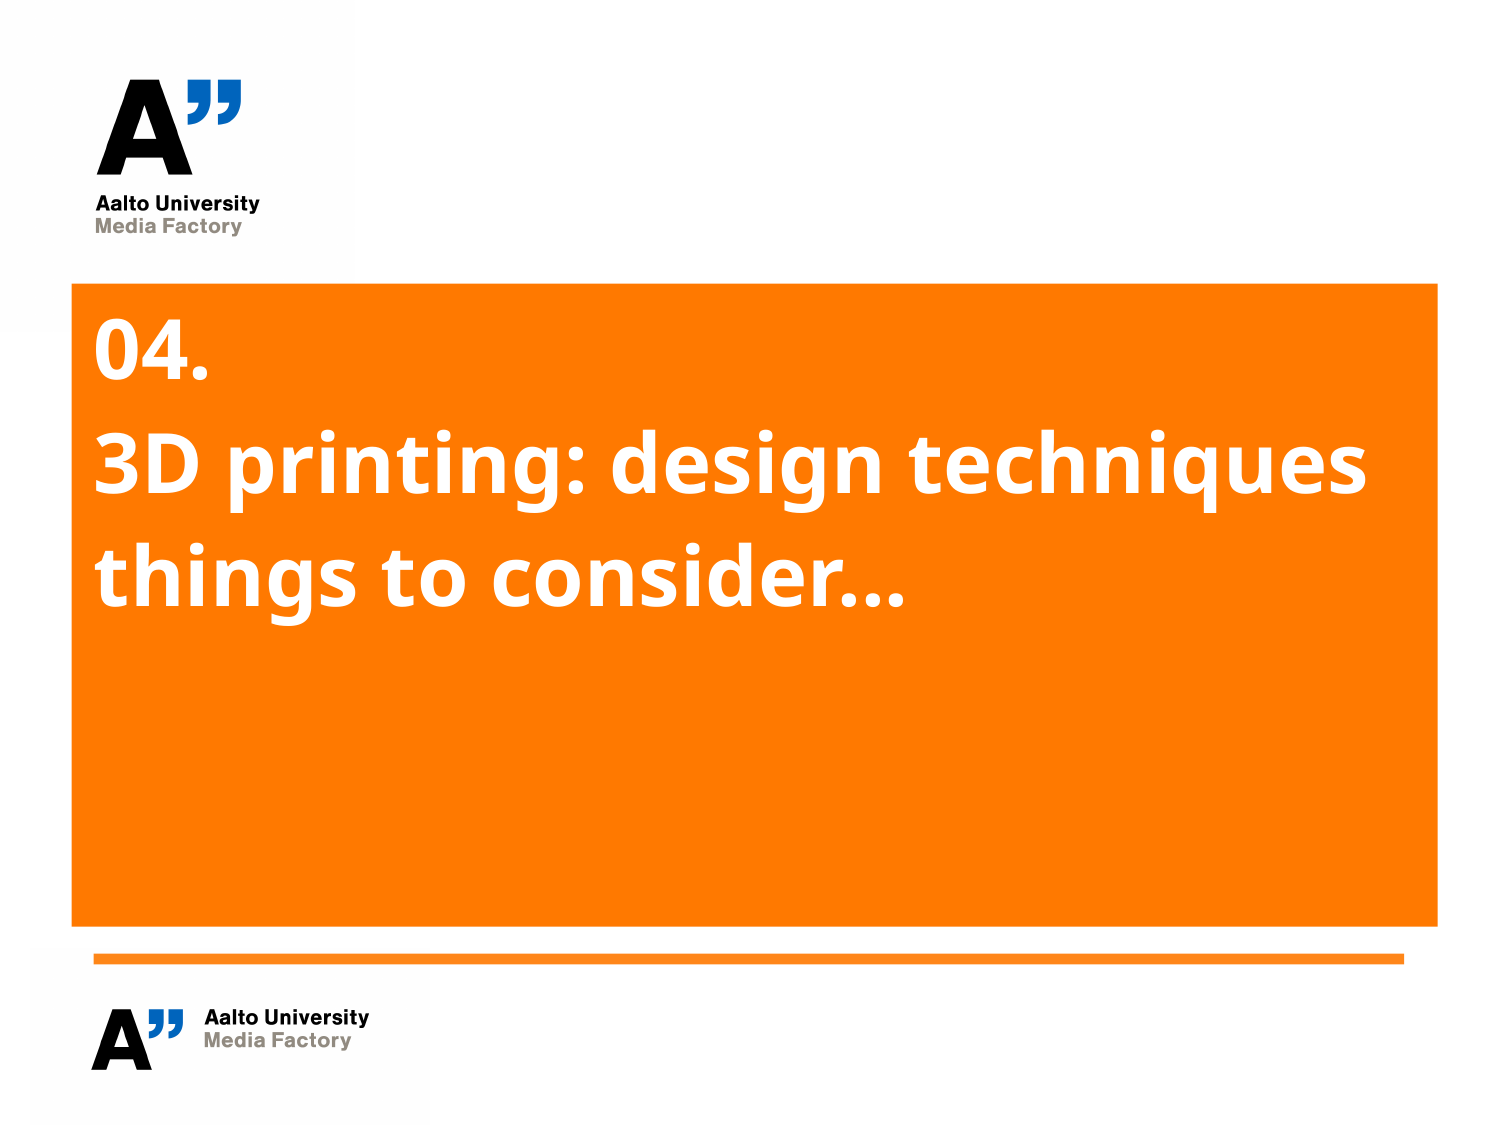

#
04.
3D printing: design techniques
things to consider...